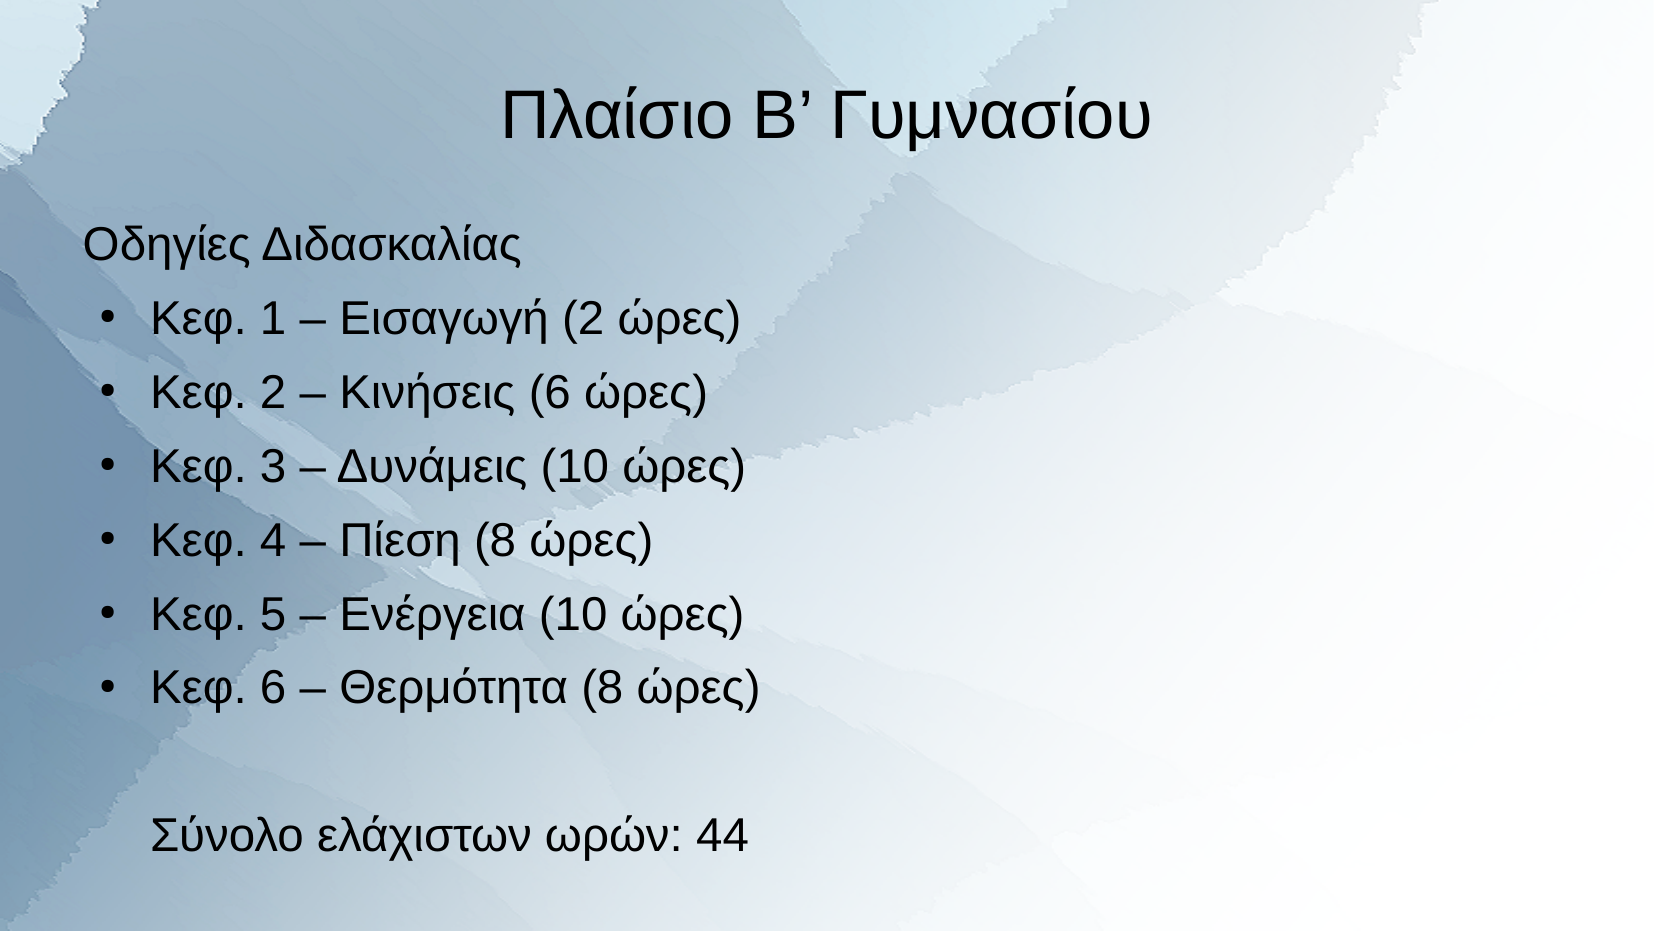

# Πλαίσιο Β’ Γυμνασίου
Οδηγίες Διδασκαλίας
Κεφ. 1 – Εισαγωγή (2 ώρες)
Κεφ. 2 – Κινήσεις (6 ώρες)
Κεφ. 3 – Δυνάμεις (10 ώρες)
Κεφ. 4 – Πίεση (8 ώρες)
Κεφ. 5 – Ενέργεια (10 ώρες)
Κεφ. 6 – Θερμότητα (8 ώρες)
Σύνολο ελάχιστων ωρών: 44